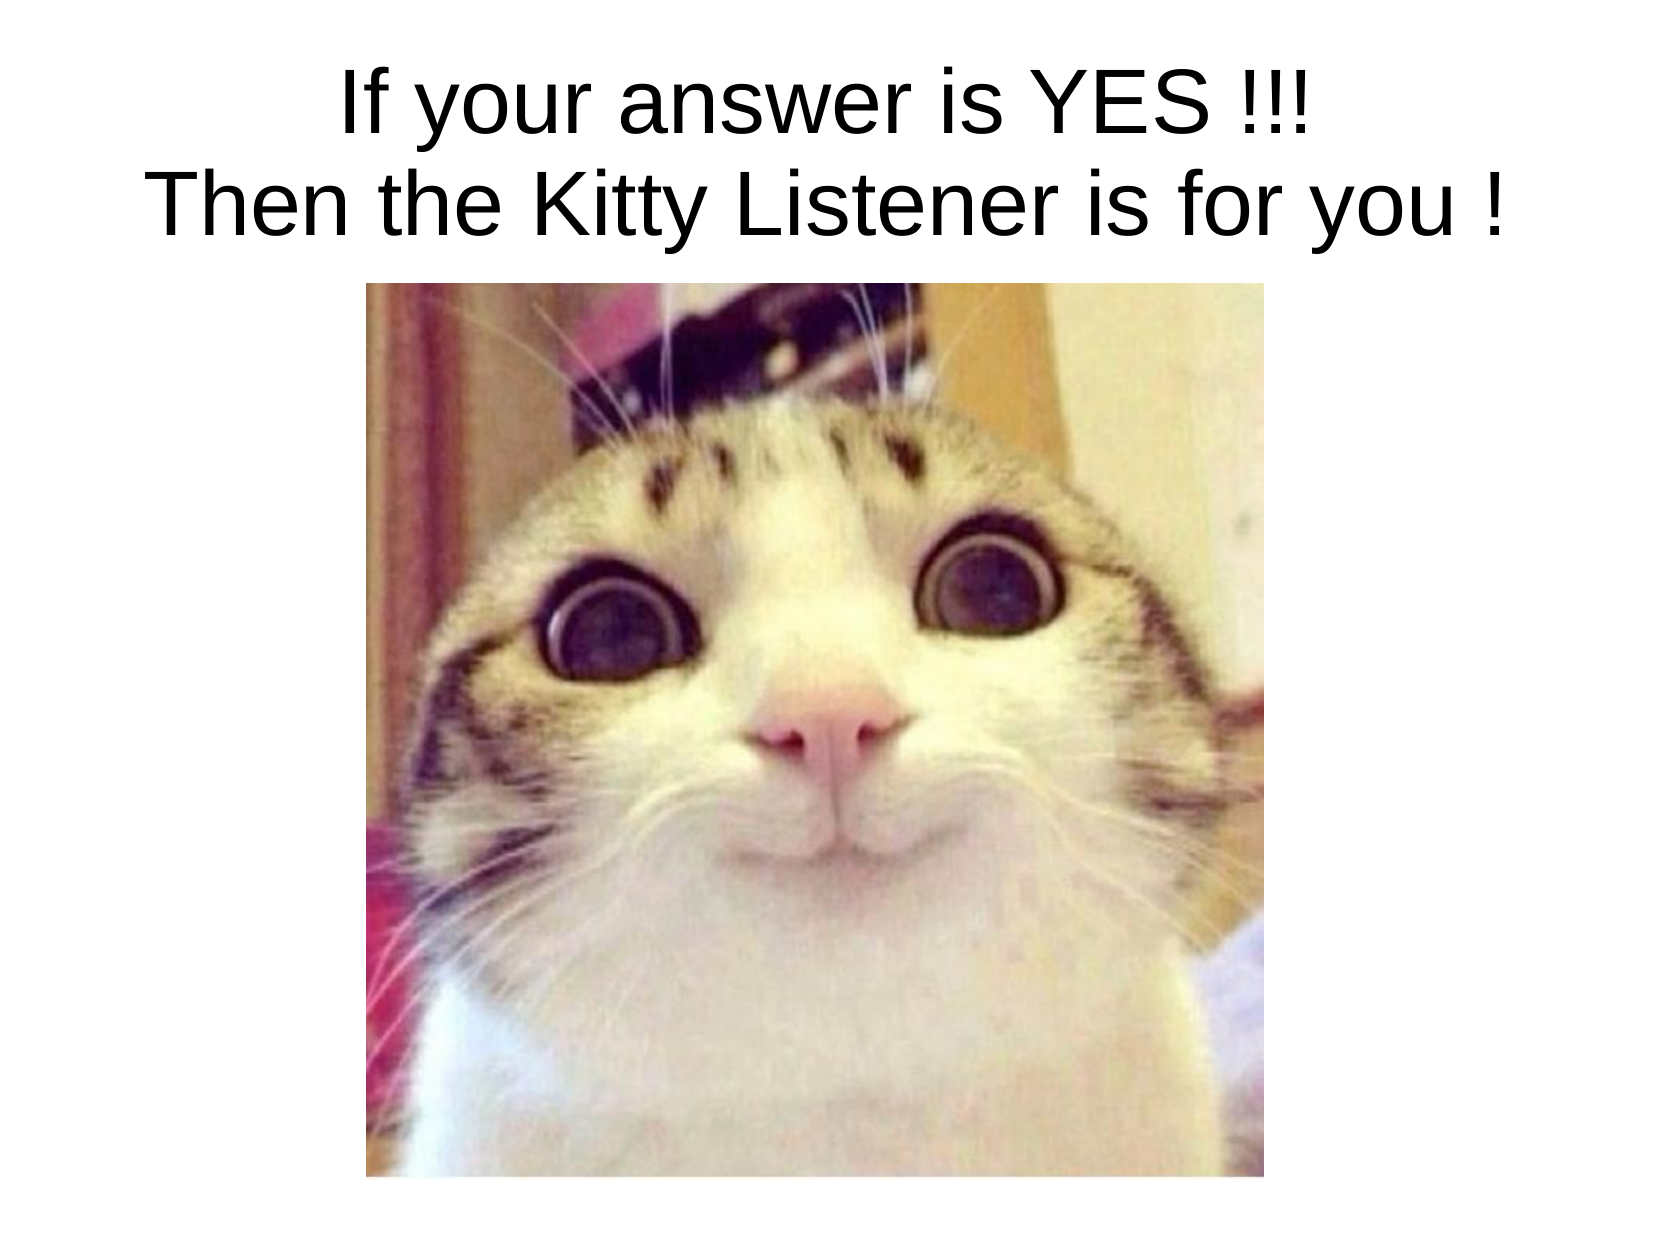

# If your answer is YES !!! Then the Kitty Listener is for you !